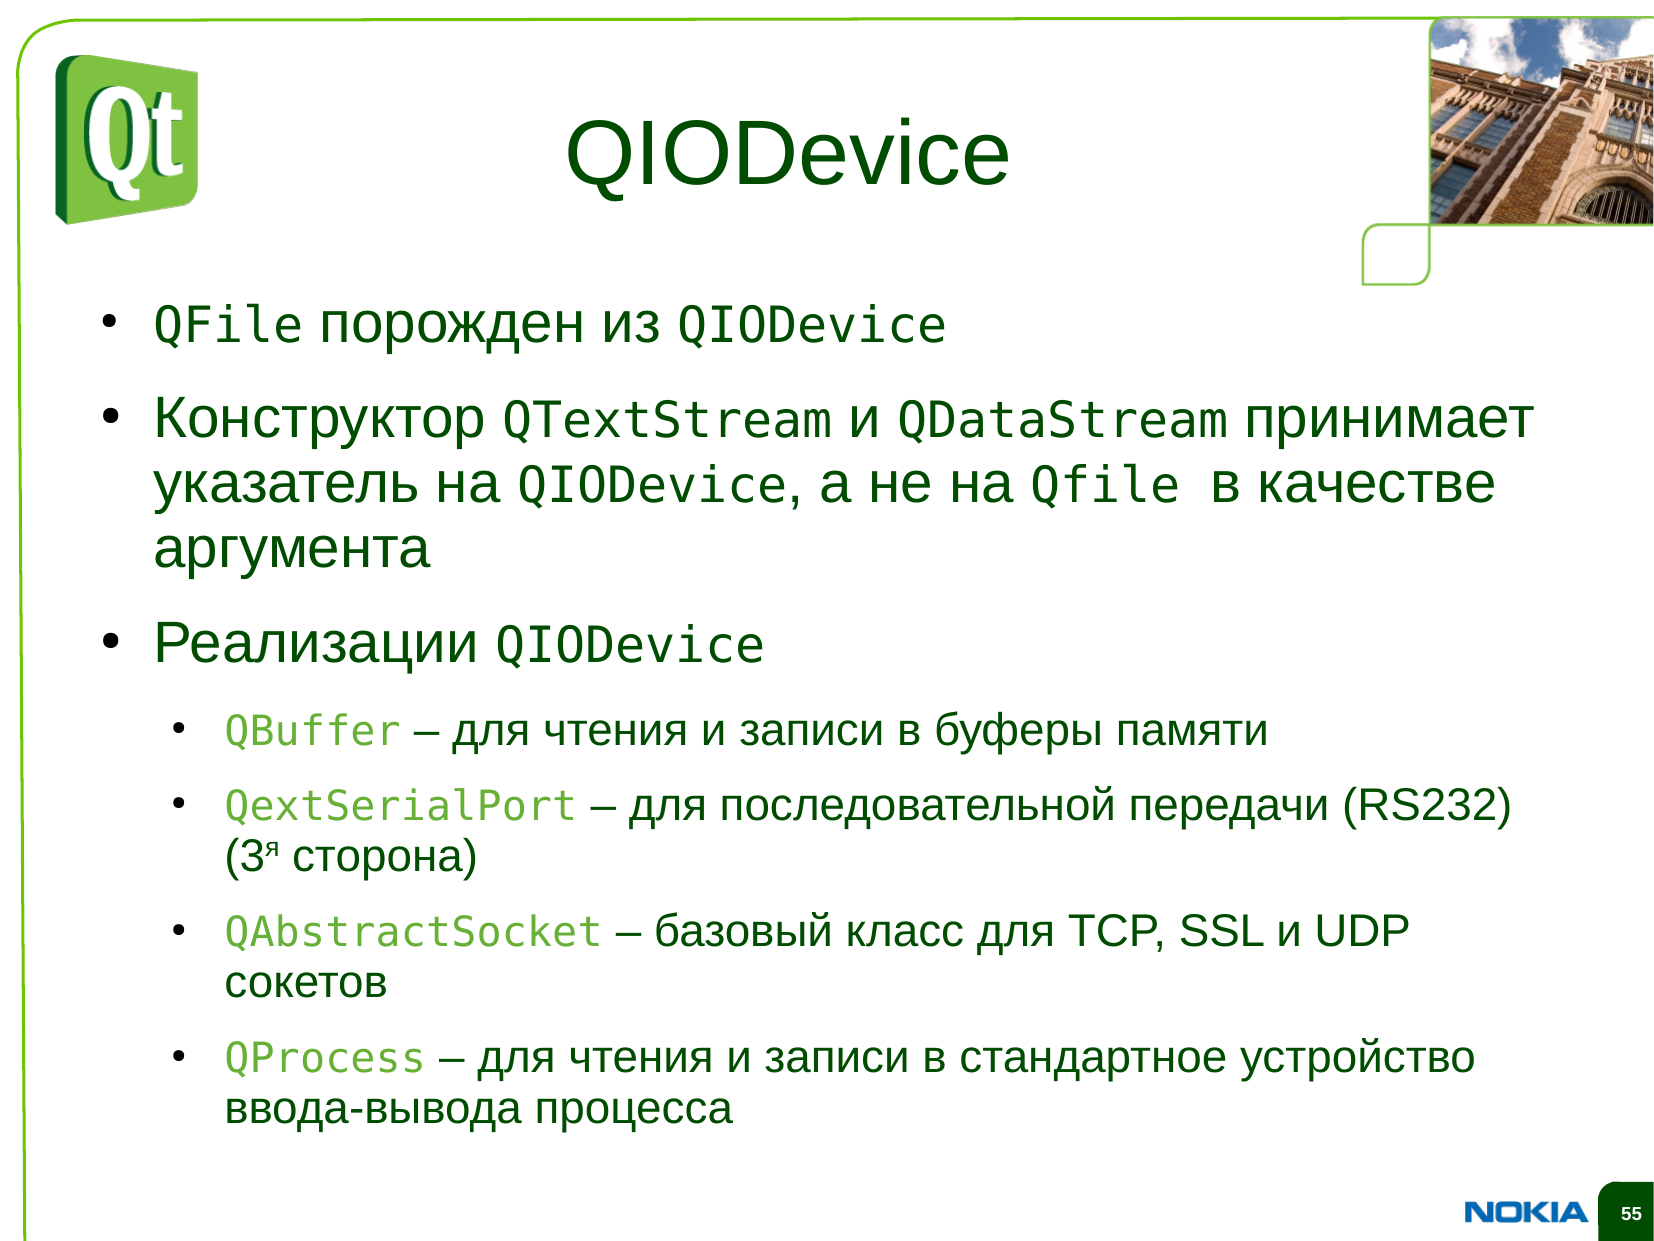

# QIODevice
QFile порожден из QIODevice
Конструктор QTextStream и QDataStream принимает указатель на QIODevice, а не на Qfile в качестве аргумента
Реализации QIODevice
QBuffer – для чтения и записи в буферы памяти
QextSerialPort – для последовательной передачи (RS232) (3я сторона)
QAbstractSocket – базовый класс для TCP, SSL и UDP сокетов
QProcess – для чтения и записи в стандартное устройство ввода-вывода процесса